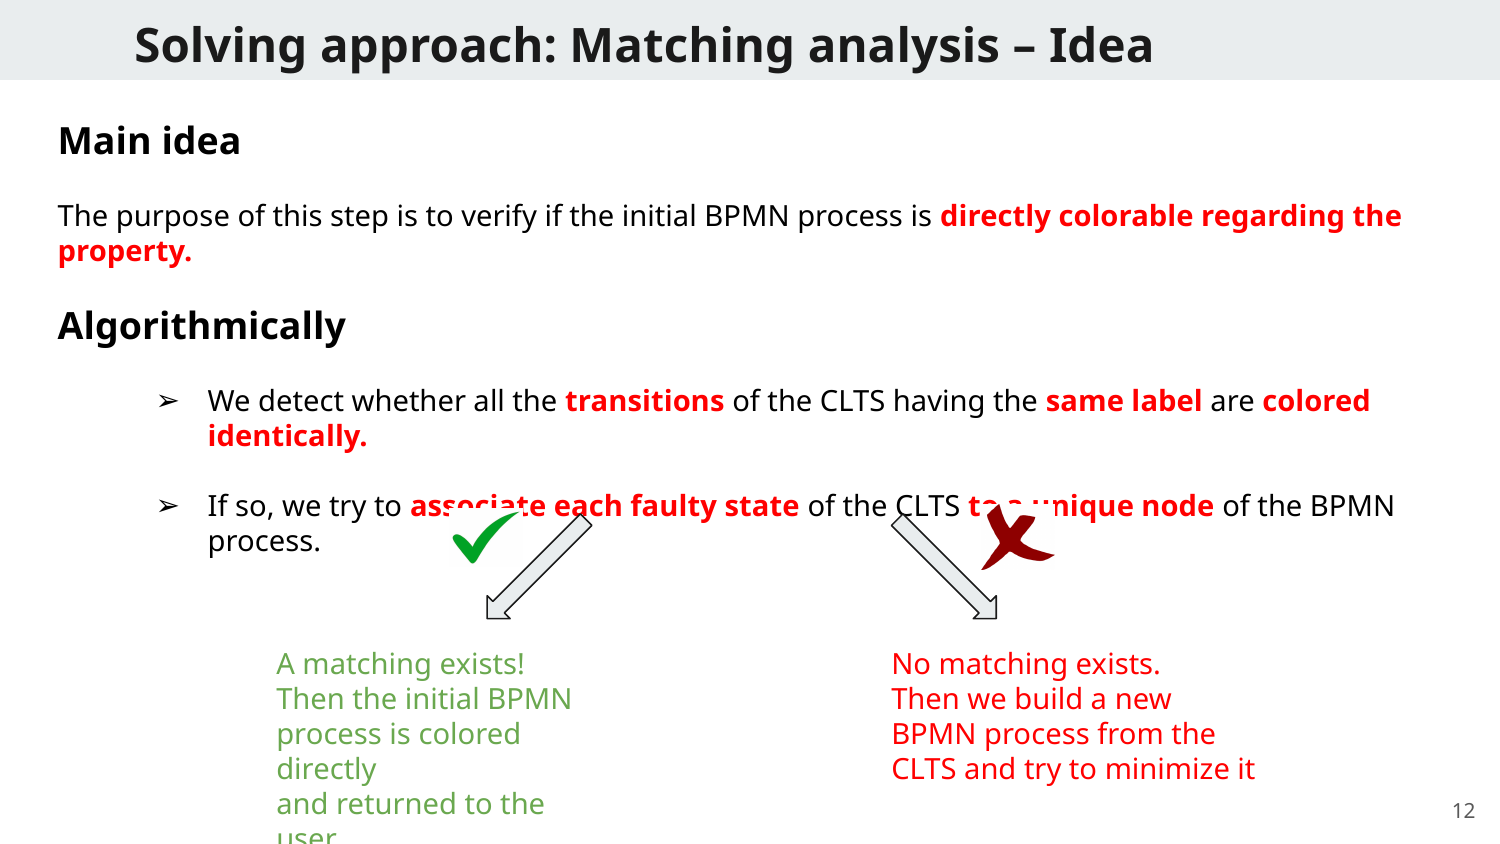

# Solving approach: Matching analysis – Idea
Main idea
The purpose of this step is to verify if the initial BPMN process is directly colorable regarding the property.
Algorithmically
We detect whether all the transitions of the CLTS having the same label are colored identically.
If so, we try to associate each faulty state of the CLTS to a unique node of the BPMN process.
A matching exists!
Then the initial BPMN process is colored directly
and returned to the user
No matching exists.
Then we build a new BPMN process from the CLTS and try to minimize it